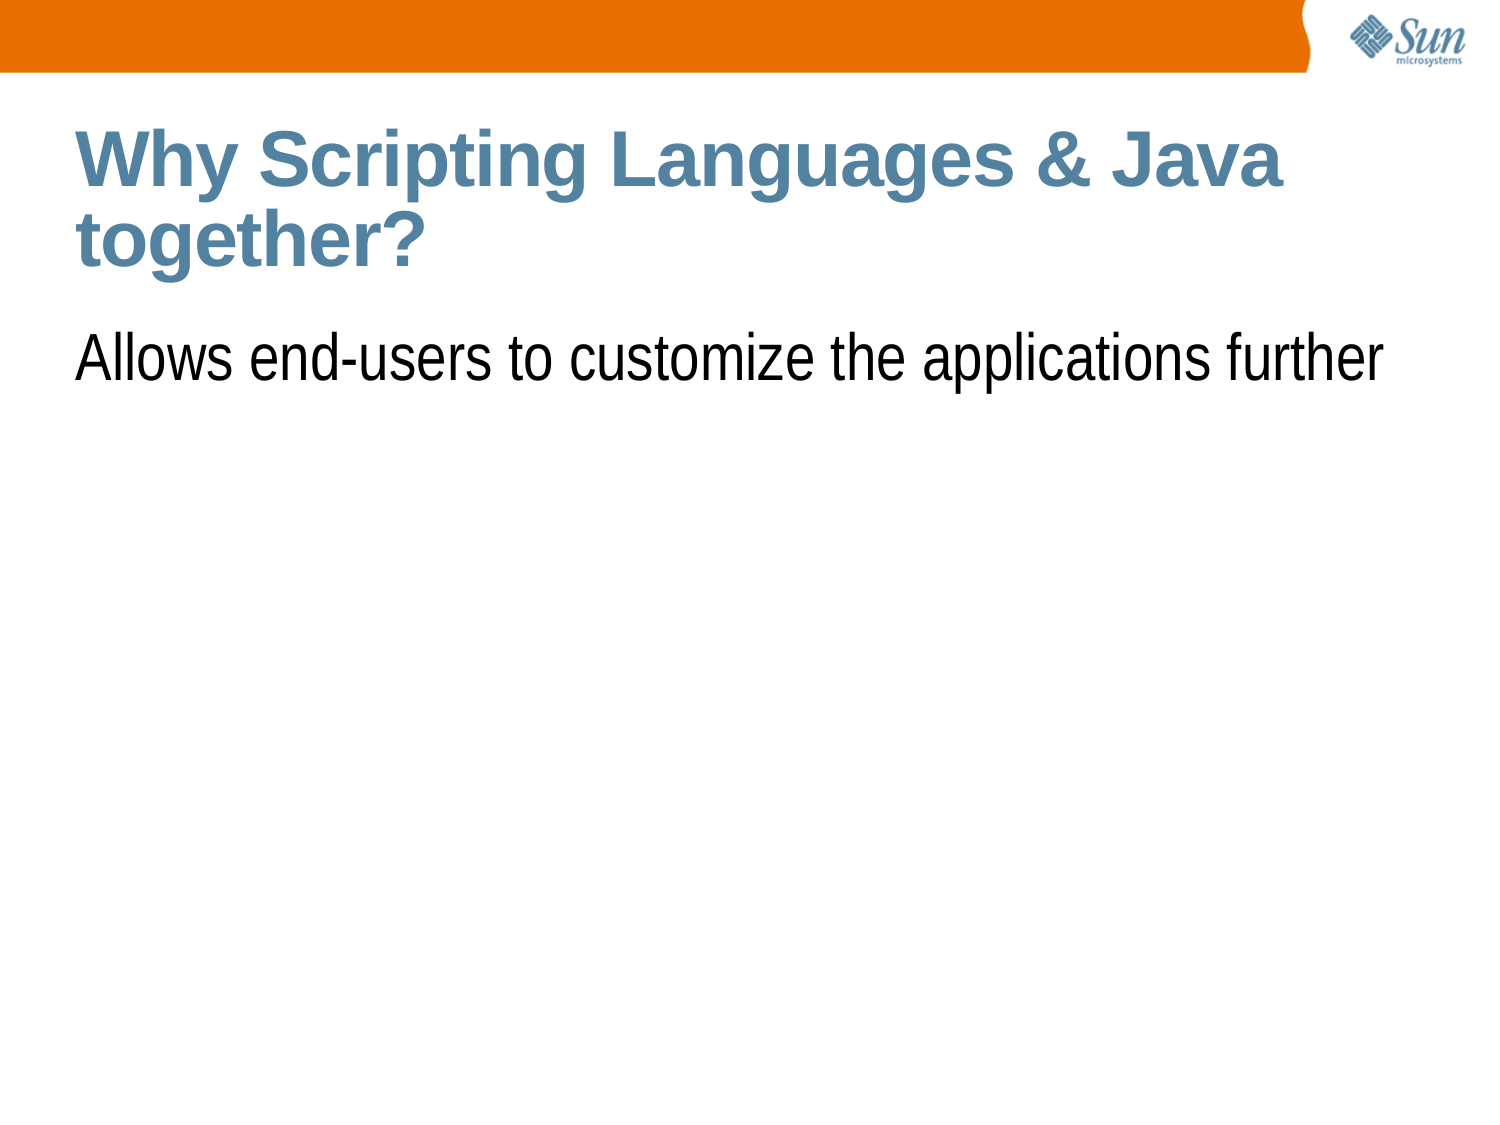

# Why Scripting Languages & Java together?
Allows end-users to customize the applications further